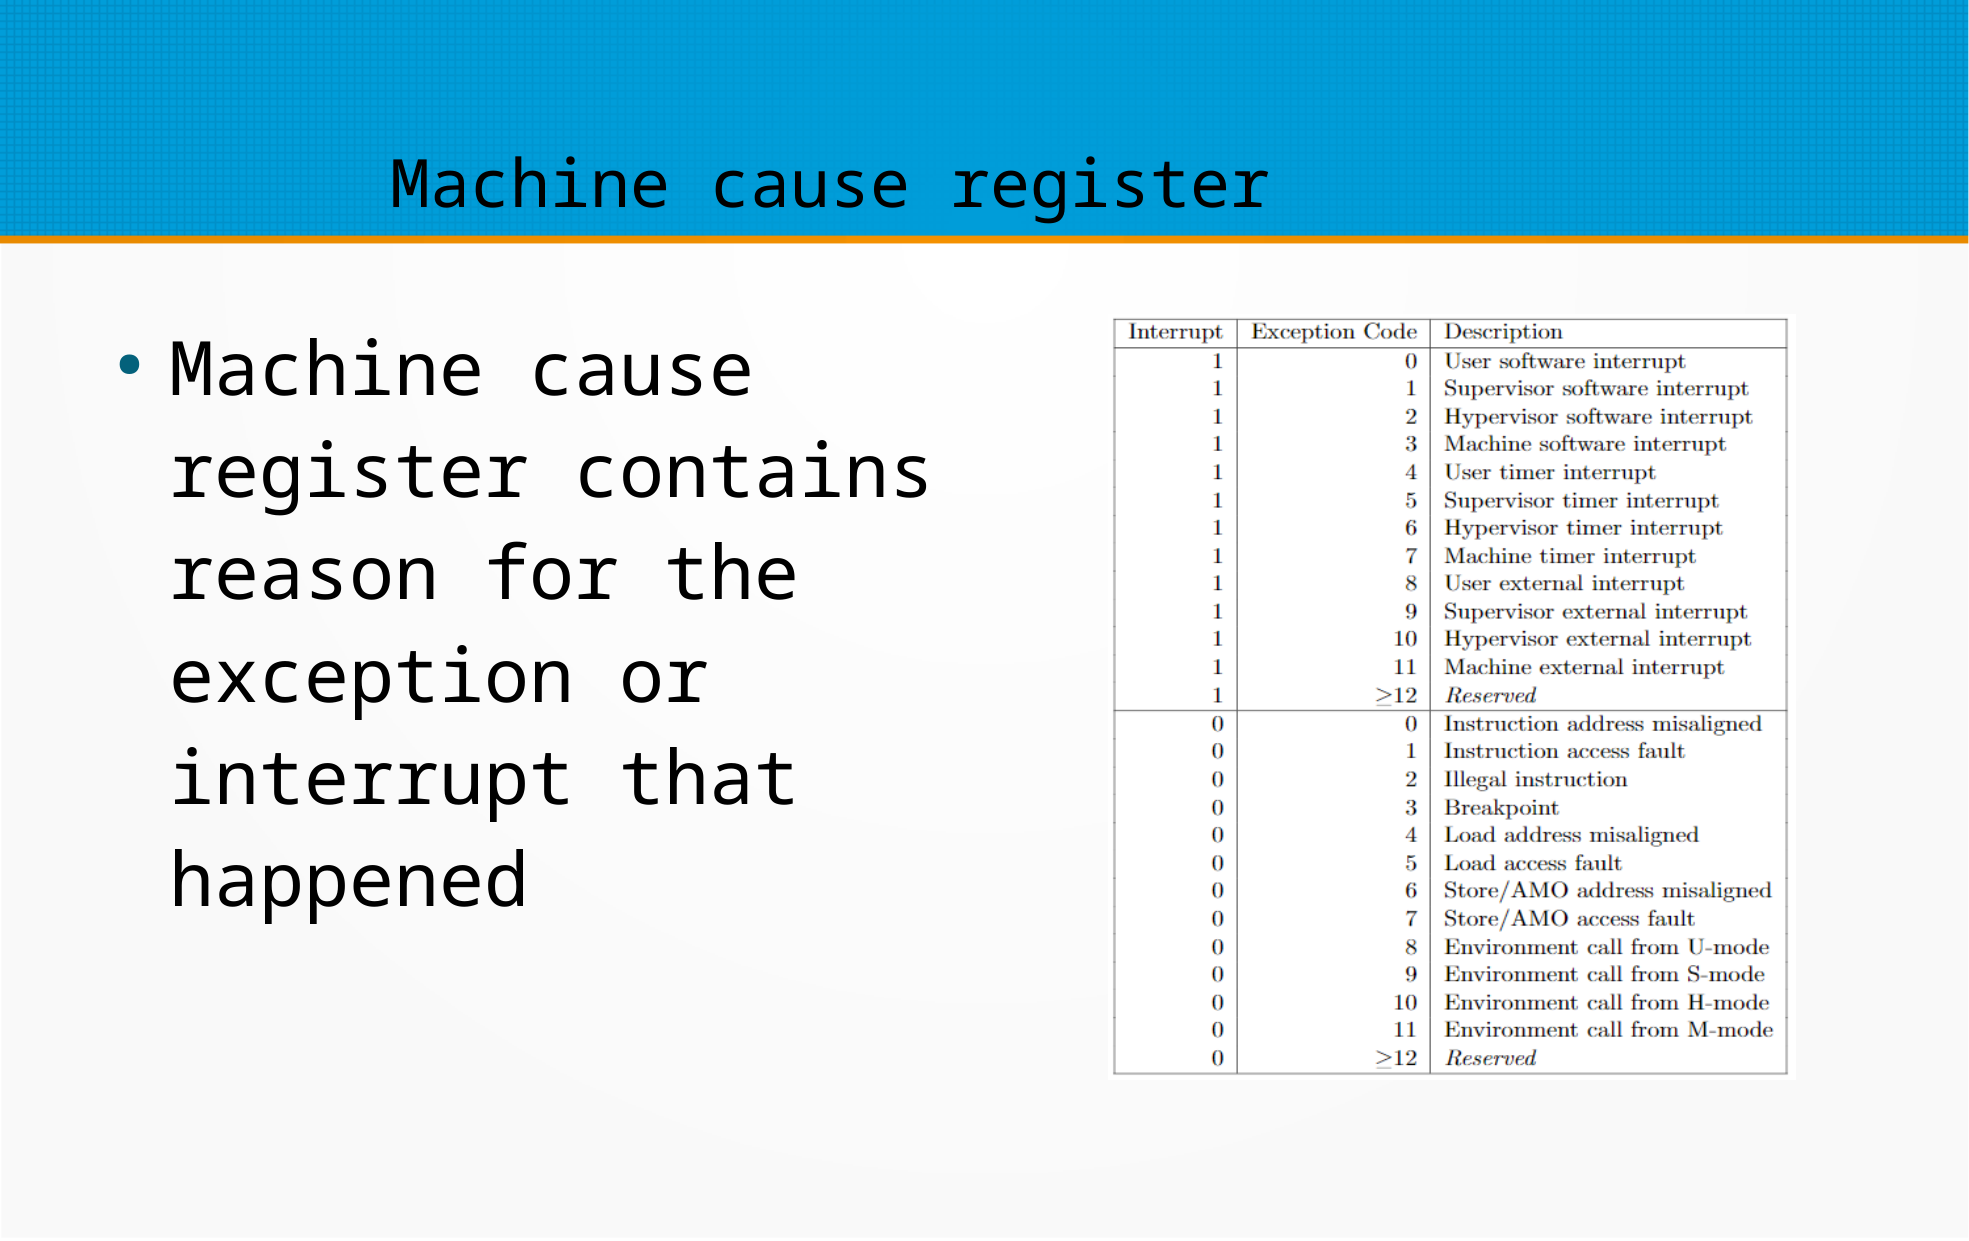

# Machine cause register
Machine cause register contains reason for the exception or interrupt that happened